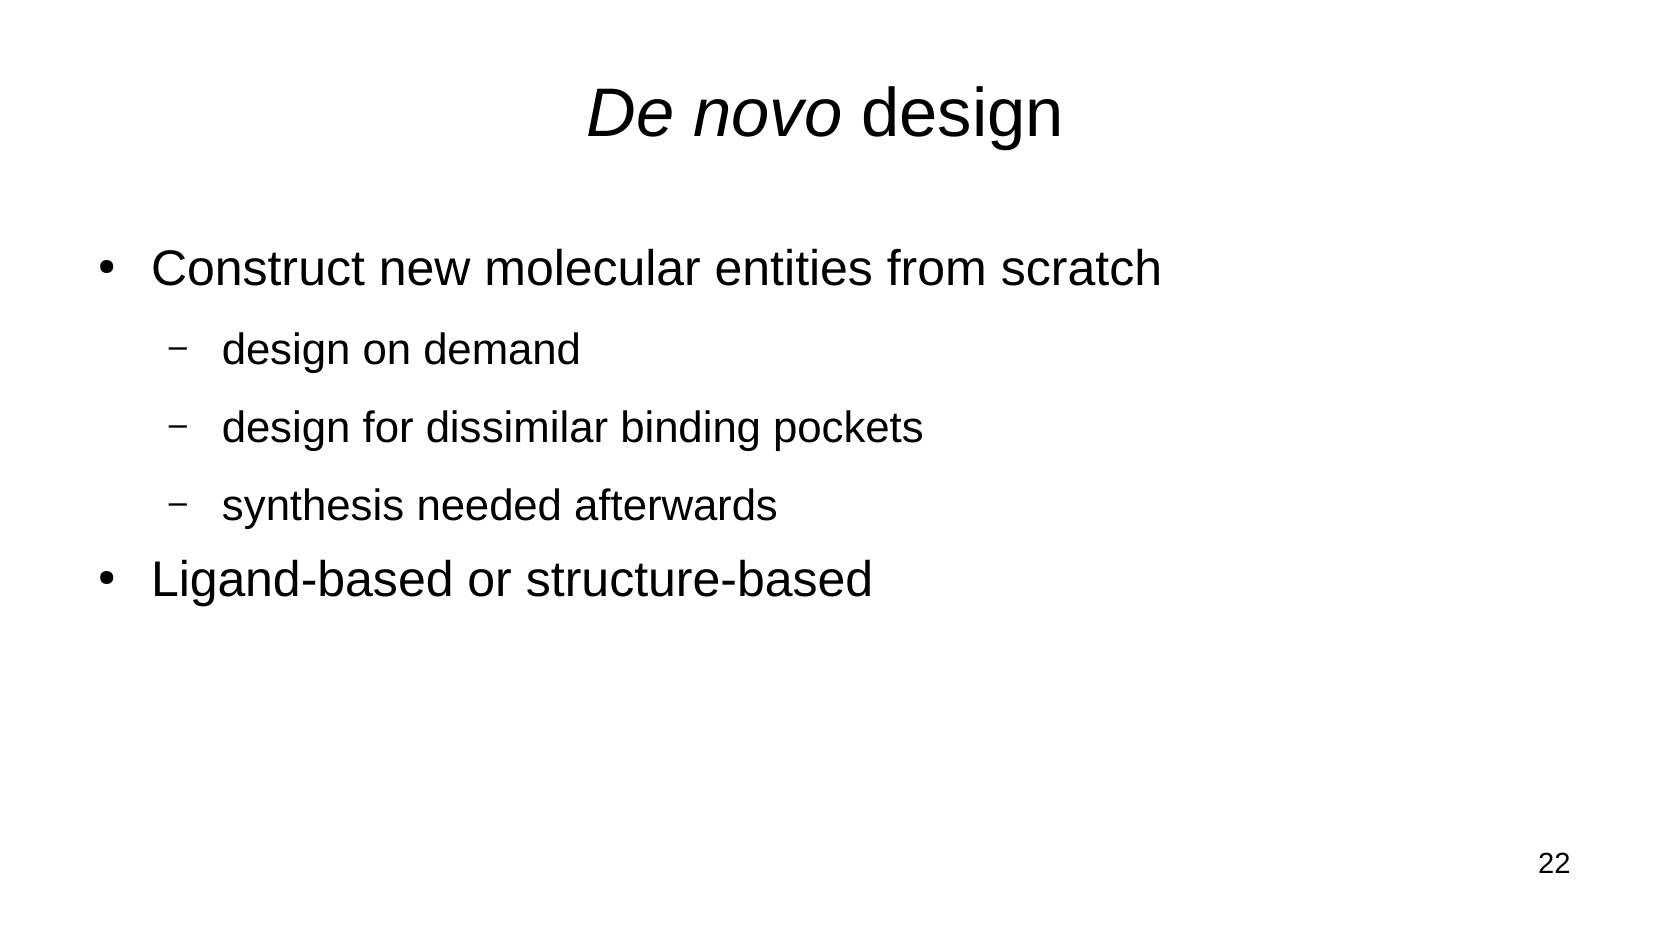

# De novo design
Construct new molecular entities from scratch
design on demand
design for dissimilar binding pockets
synthesis needed afterwards
Ligand-based or structure-based
22